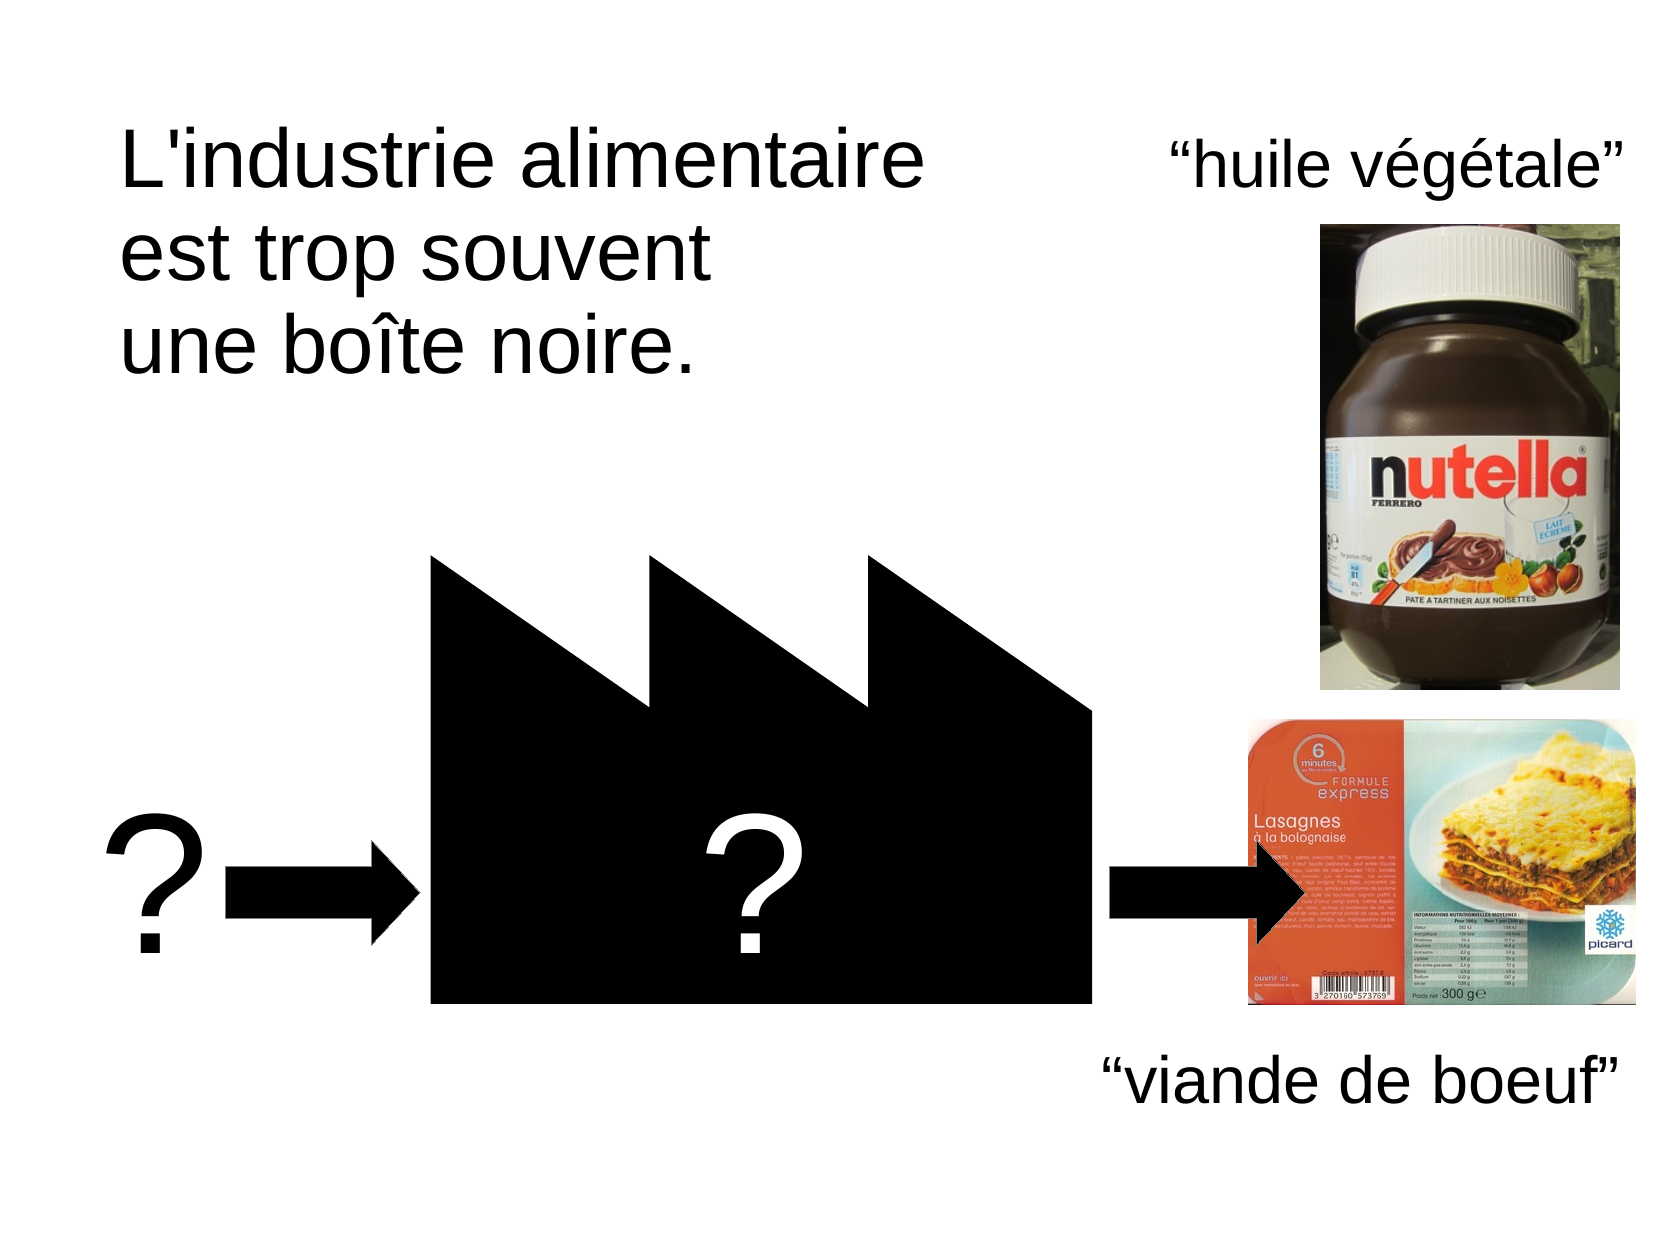

L'industrie alimentaire
est trop souvent
une boîte noire.
“huile végétale”
?
?
“viande de boeuf”